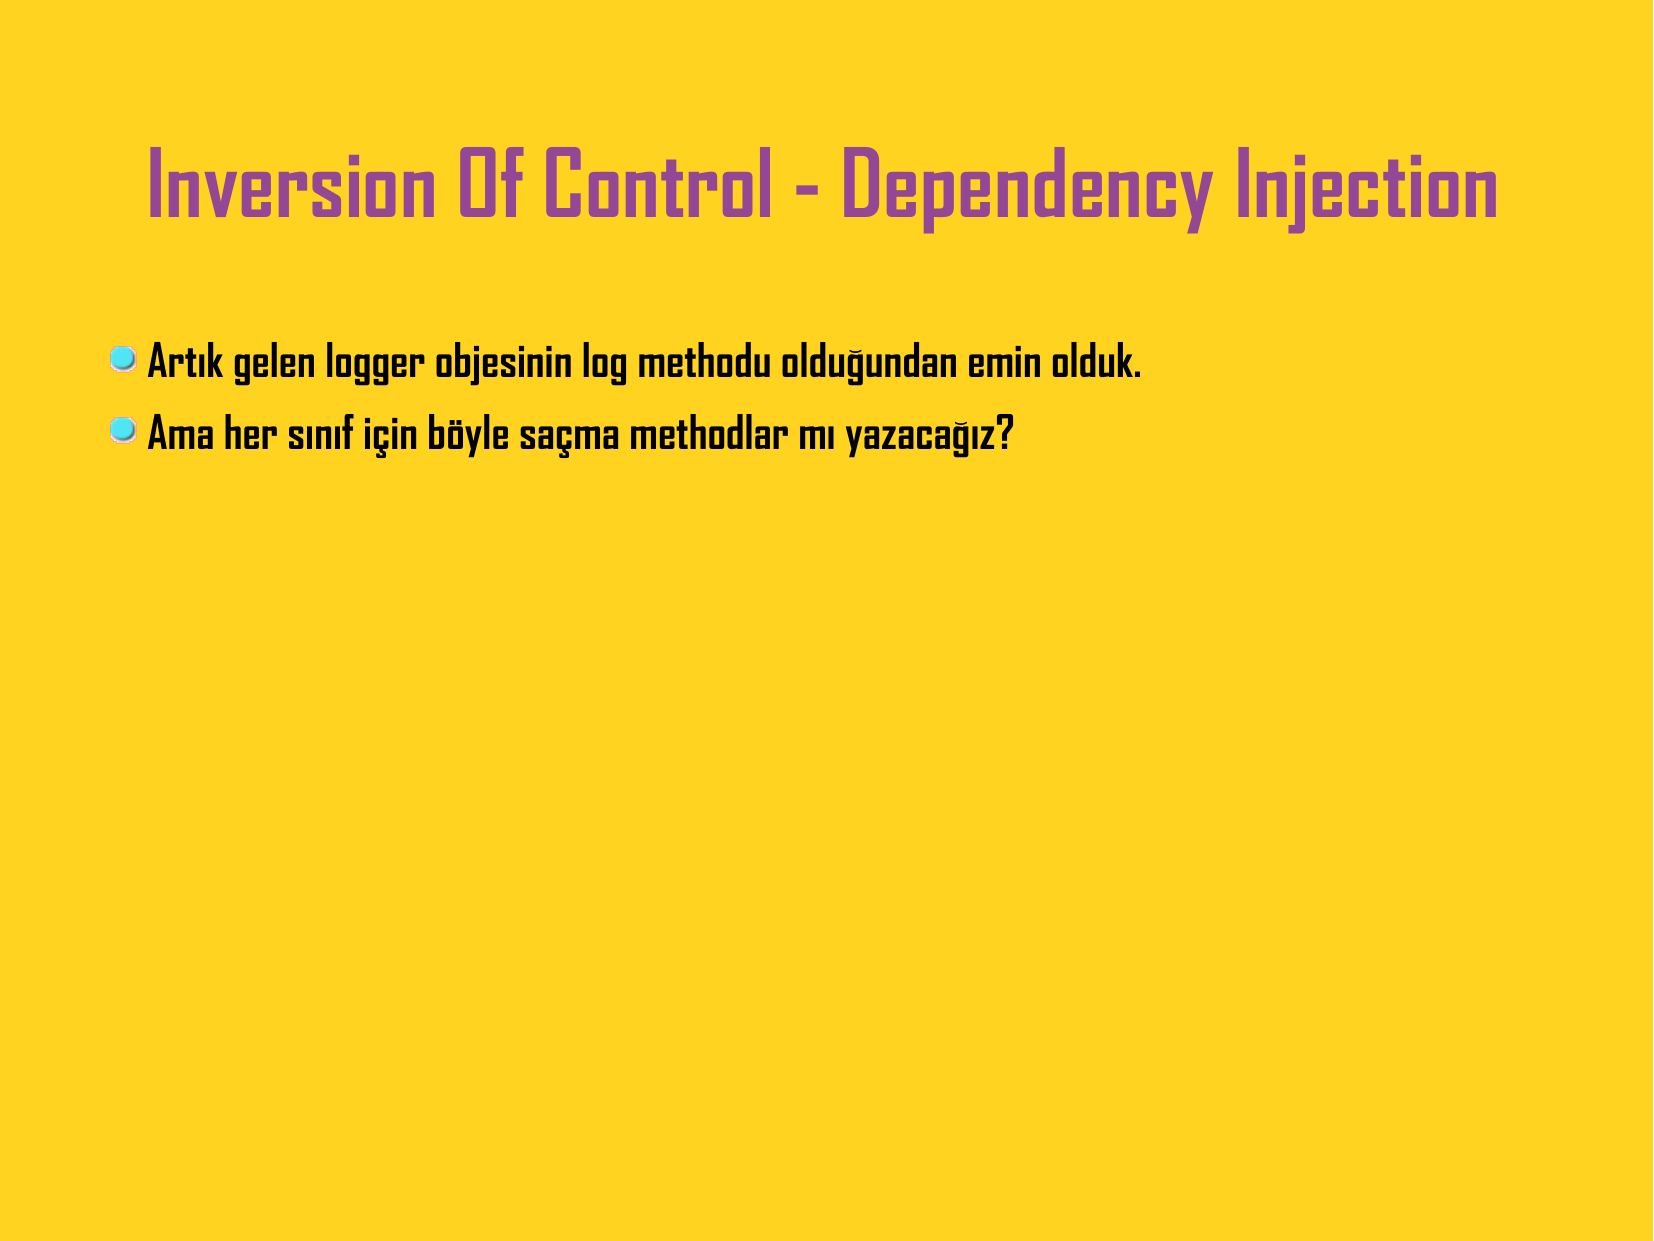

Inversion Of Control - Dependency Injection
 Artık gelen logger objesinin log methodu olduğundan emin olduk.
 Ama her sınıf için böyle saçma methodlar mı yazacağız?